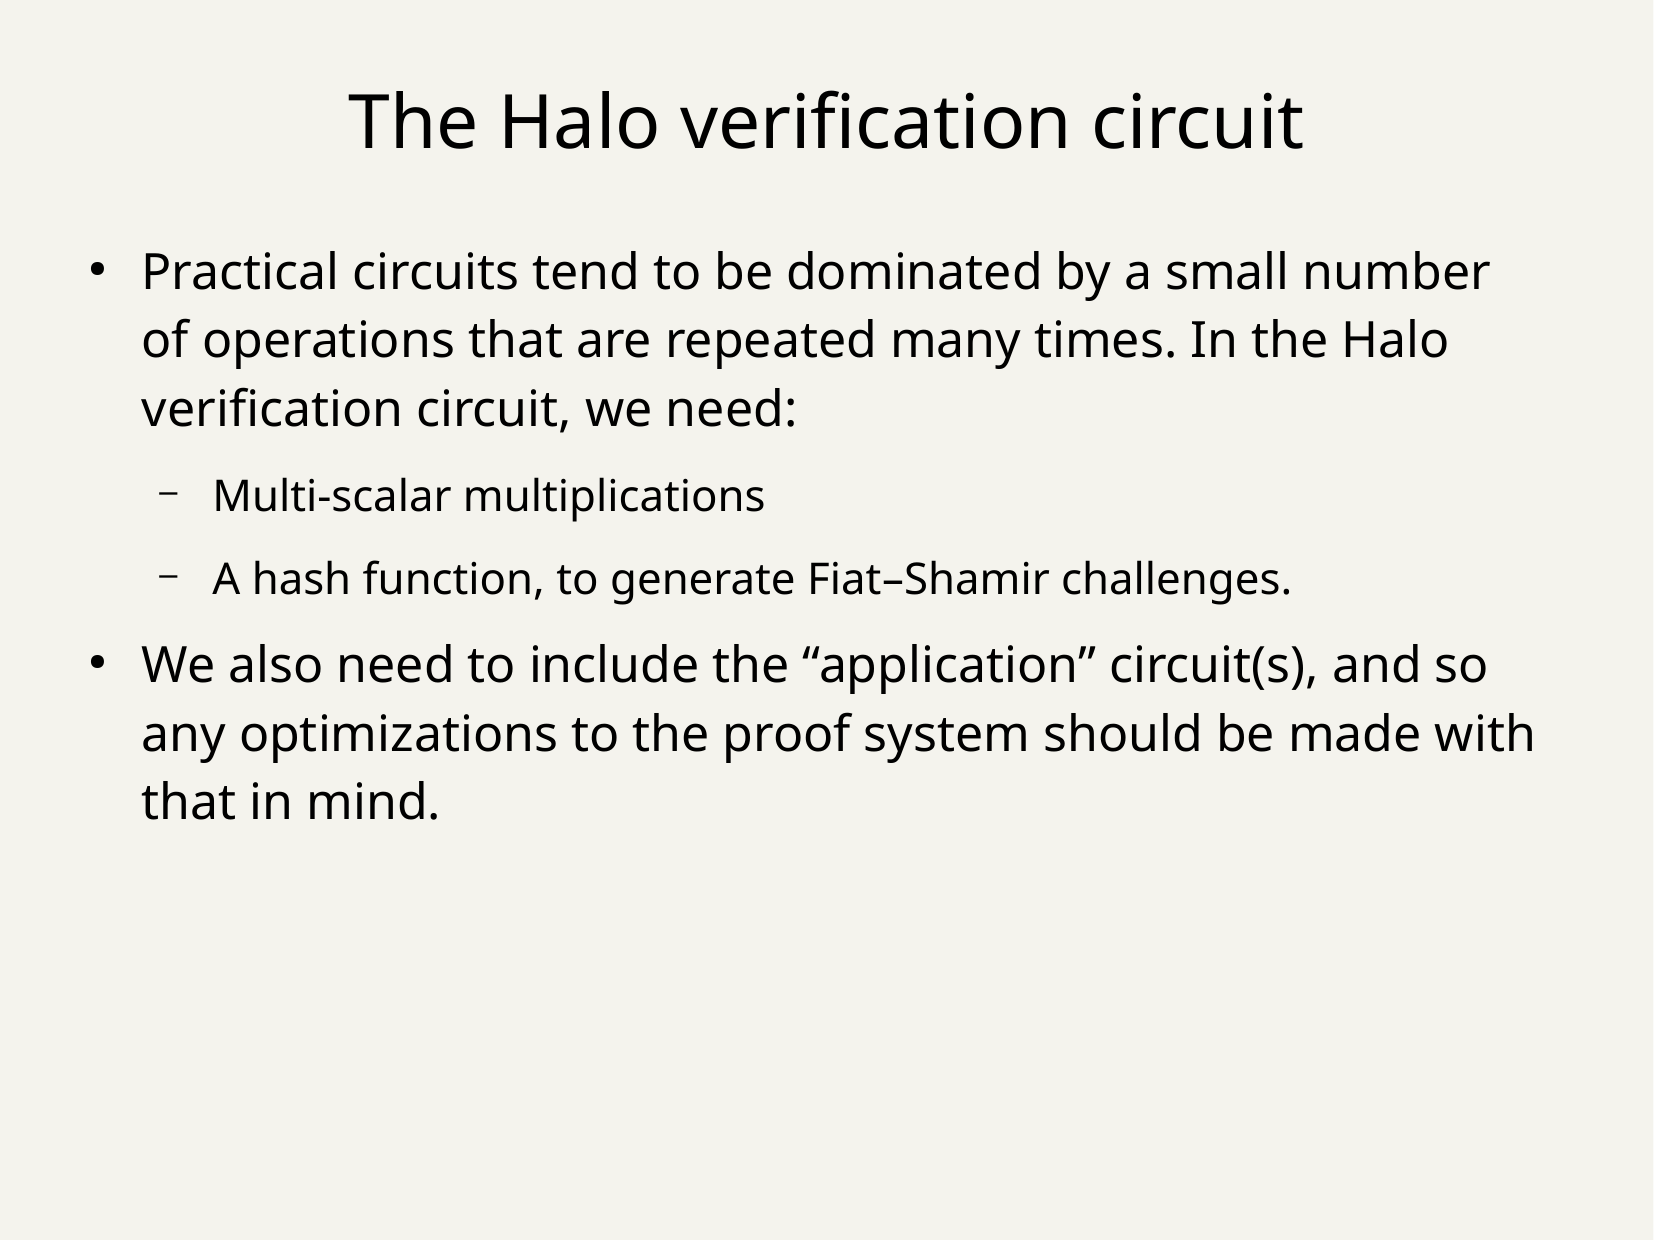

# The Halo verification circuit
Practical circuits tend to be dominated by a small number of operations that are repeated many times. In the Halo verification circuit, we need:
Multi-scalar multiplications
A hash function, to generate Fiat–Shamir challenges.
We also need to include the “application” circuit(s), and so any optimizations to the proof system should be made with that in mind.